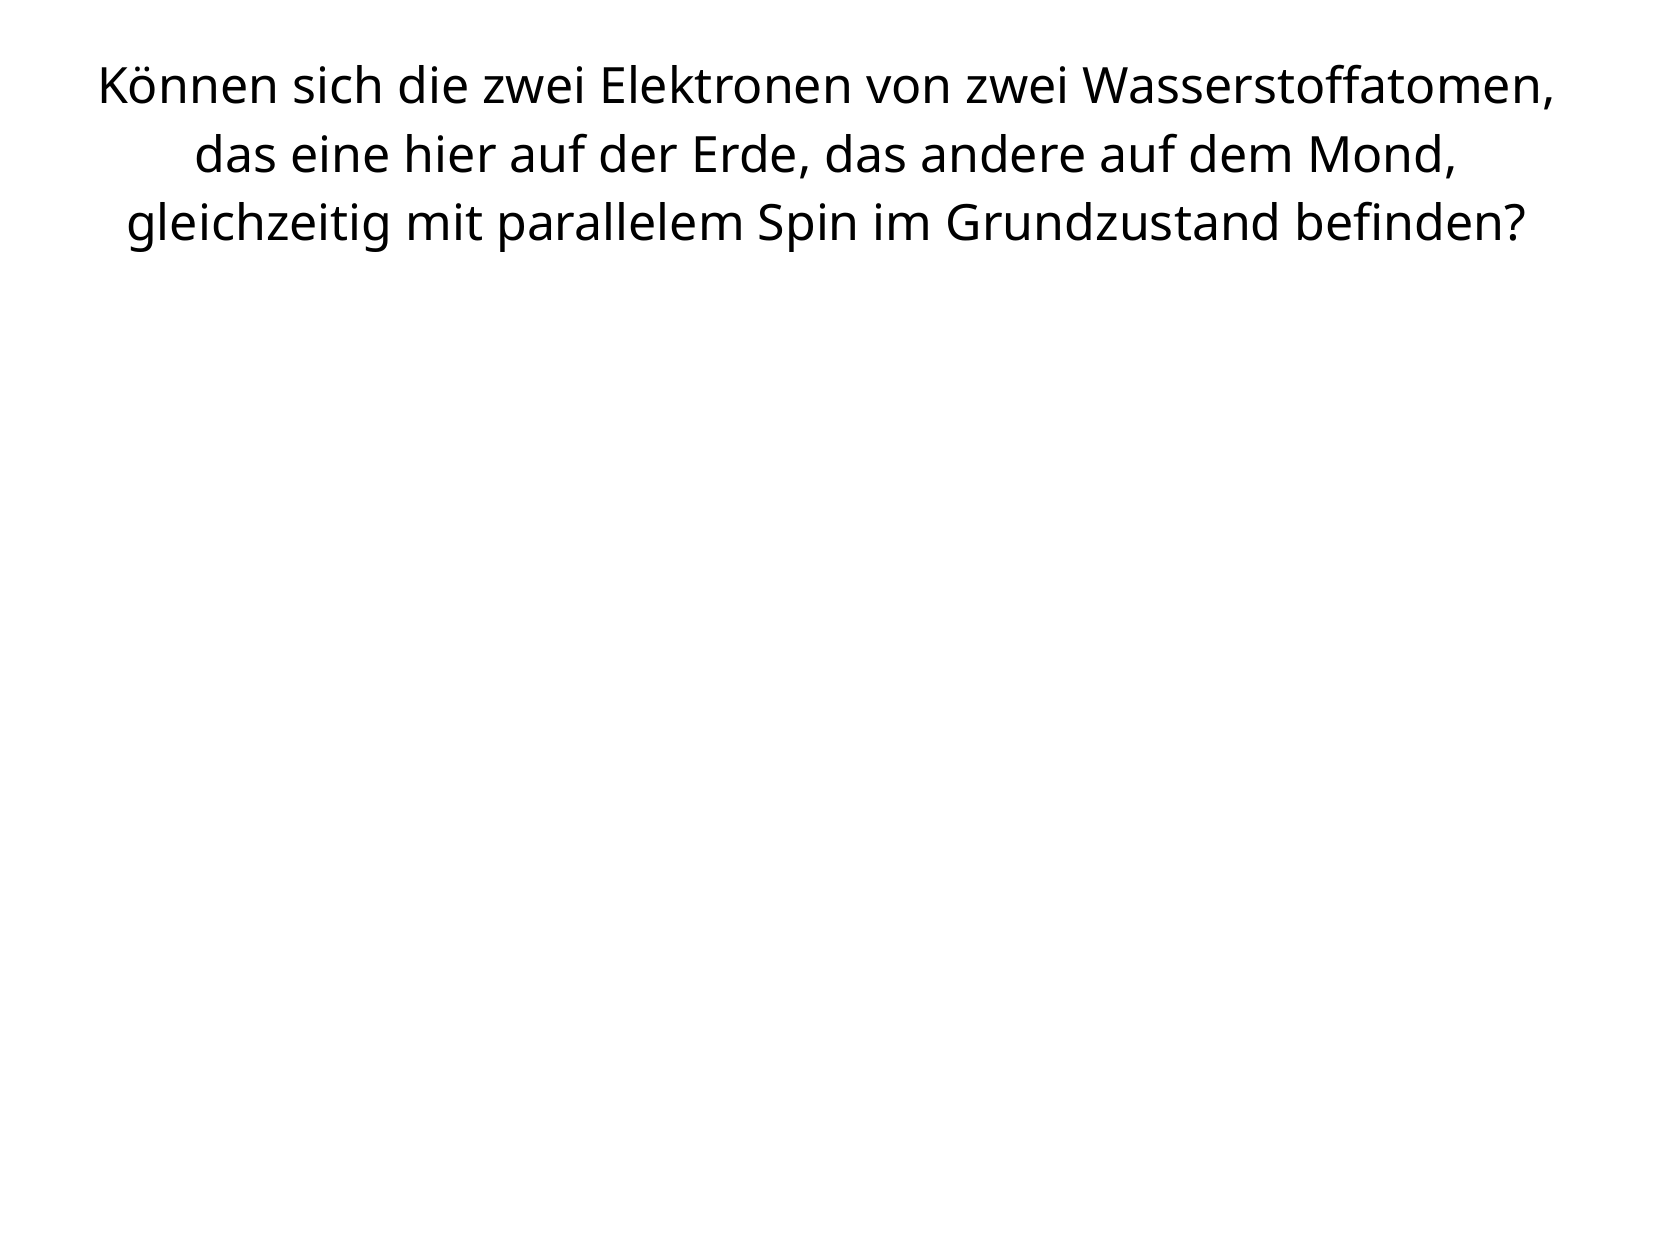

# Können sich die zwei Elektronen von zwei Wasserstoffatomen, das eine hier auf der Erde, das andere auf dem Mond, gleichzeitig mit parallelem Spin im Grundzustand befinden?